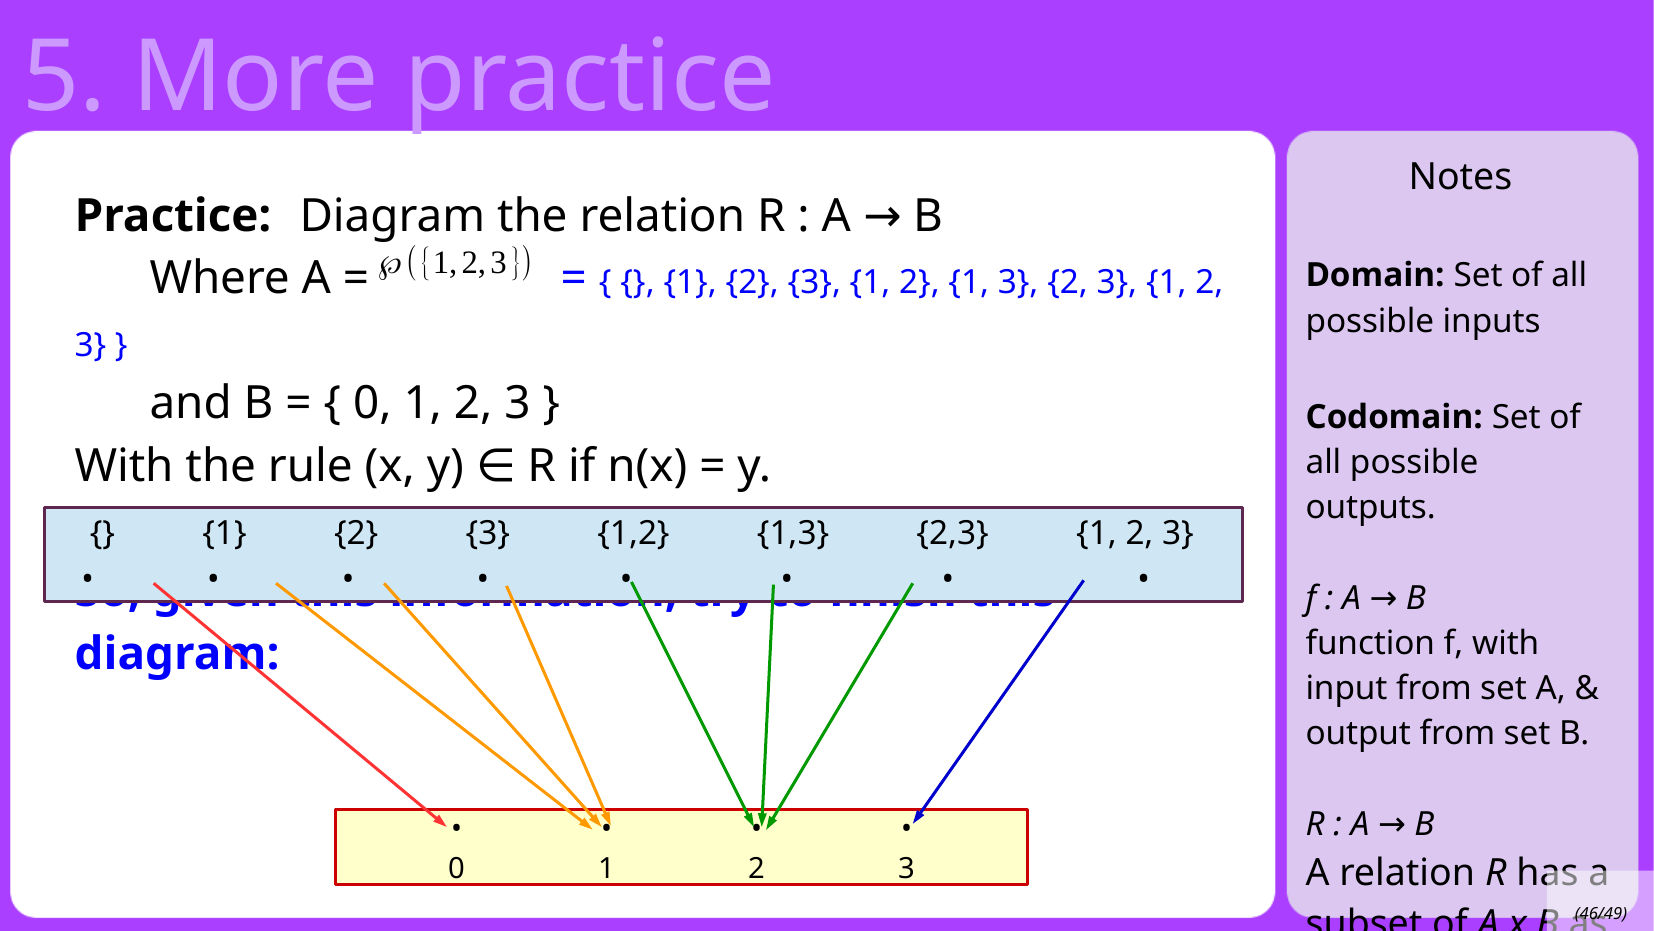

# 5. More practice
Notes
Domain: Set of all possible inputs
Codomain: Set of all possible outputs.
f : A → B
function f, with
input from set A, &
output from set B.
R : A → B
A relation R has a subset of A x B as its rule.
Practice: 	Diagram the relation R : A → B
	Where A =			 = { {}, {1}, {2}, {3}, {1, 2}, {1, 3}, {2, 3}, {1, 2, 3} }
	and B = { 0, 1, 2, 3 }
With the rule (x, y) ∈ R if n(x) = y.
So, given this information, try to finish this diagram:
{} {1} {2} {3} {1,2} {1,3} {2,3} {1, 2, 3}
• • • • • • • •
•		•		•		•
0		1		2		3